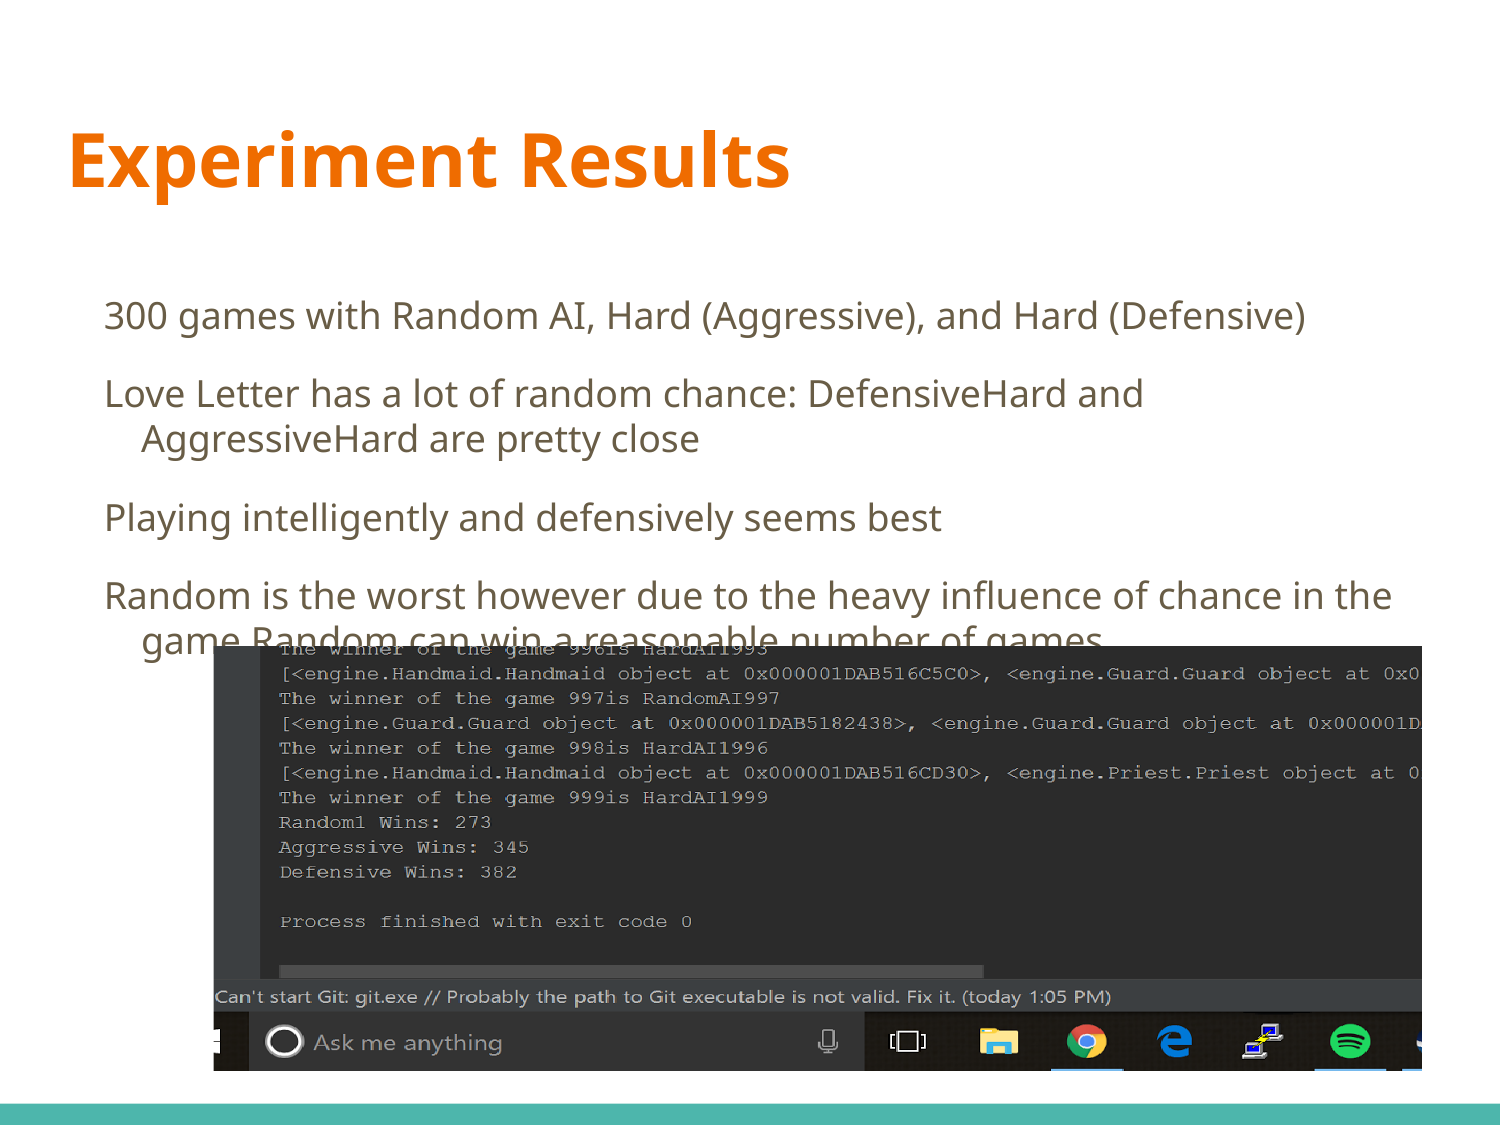

# Experiment Results
300 games with Random AI, Hard (Aggressive), and Hard (Defensive)
Love Letter has a lot of random chance: DefensiveHard and AggressiveHard are pretty close
Playing intelligently and defensively seems best
Random is the worst however due to the heavy influence of chance in the game Random can win a reasonable number of games